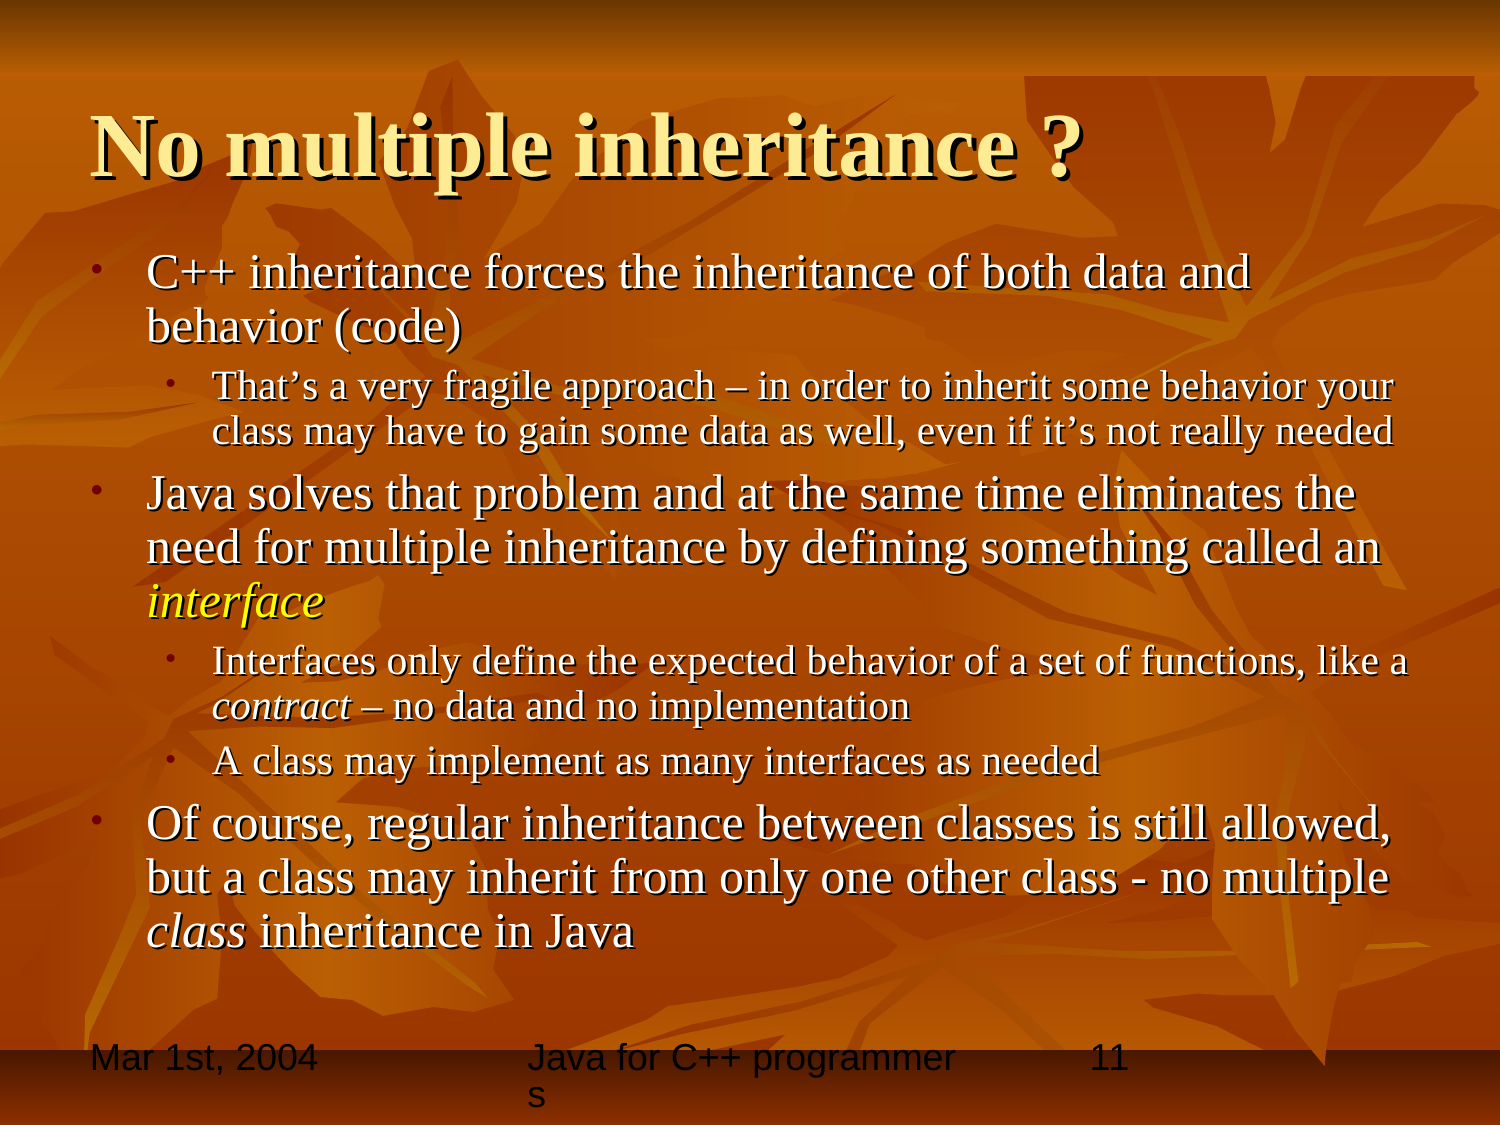

# No multiple inheritance ?
C++ inheritance forces the inheritance of both data and behavior (code)
That’s a very fragile approach – in order to inherit some behavior your class may have to gain some data as well, even if it’s not really needed
Java solves that problem and at the same time eliminates the need for multiple inheritance by defining something called an interface
Interfaces only define the expected behavior of a set of functions, like a contract – no data and no implementation
A class may implement as many interfaces as needed
Of course, regular inheritance between classes is still allowed, but a class may inherit from only one other class - no multiple class inheritance in Java
Mar 1st, 2004
Java for C++ programmers
11